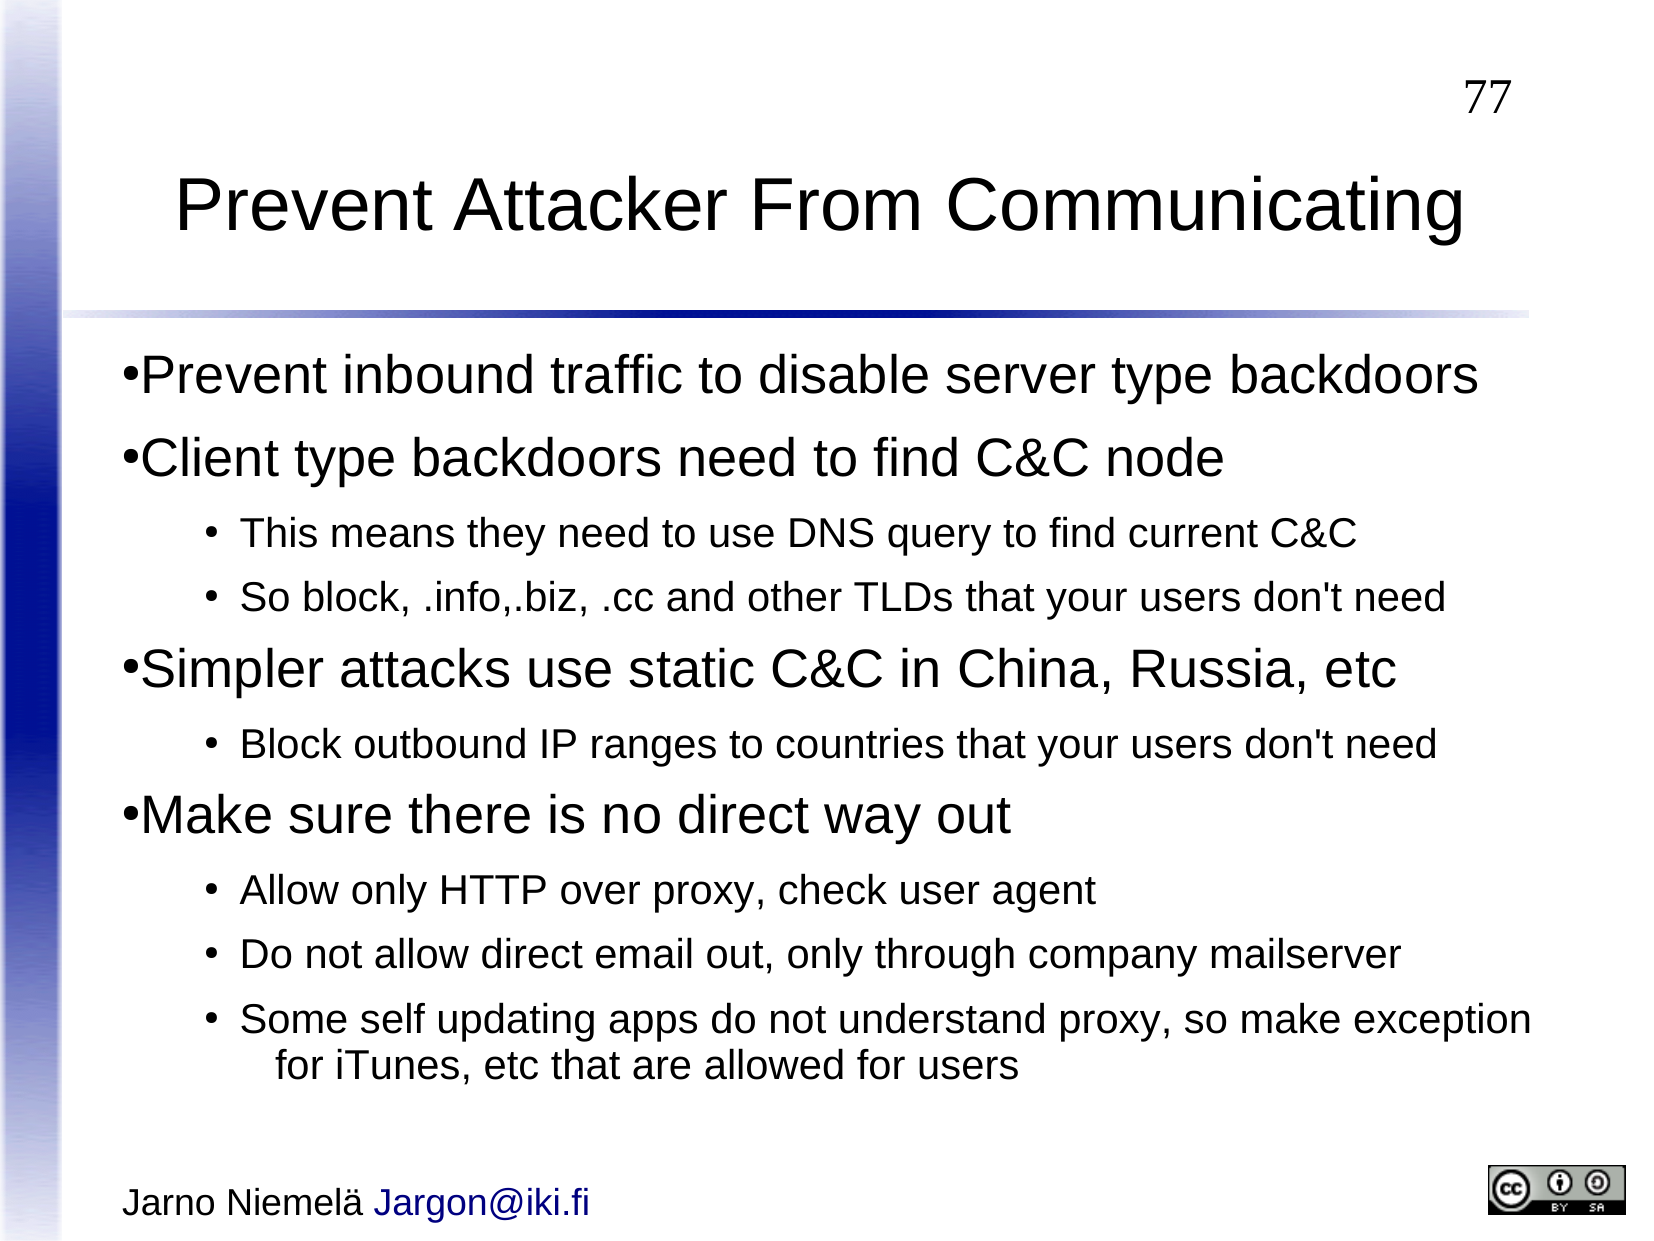

# Prevent Attacker From Communicating
Prevent inbound traffic to disable server type backdoors
Client type backdoors need to find C&C node
This means they need to use DNS query to find current C&C
So block, .info,.biz, .cc and other TLDs that your users don't need
Simpler attacks use static C&C in China, Russia, etc
Block outbound IP ranges to countries that your users don't need
Make sure there is no direct way out
Allow only HTTP over proxy, check user agent
Do not allow direct email out, only through company mailserver
Some self updating apps do not understand proxy, so make exception for iTunes, etc that are allowed for users